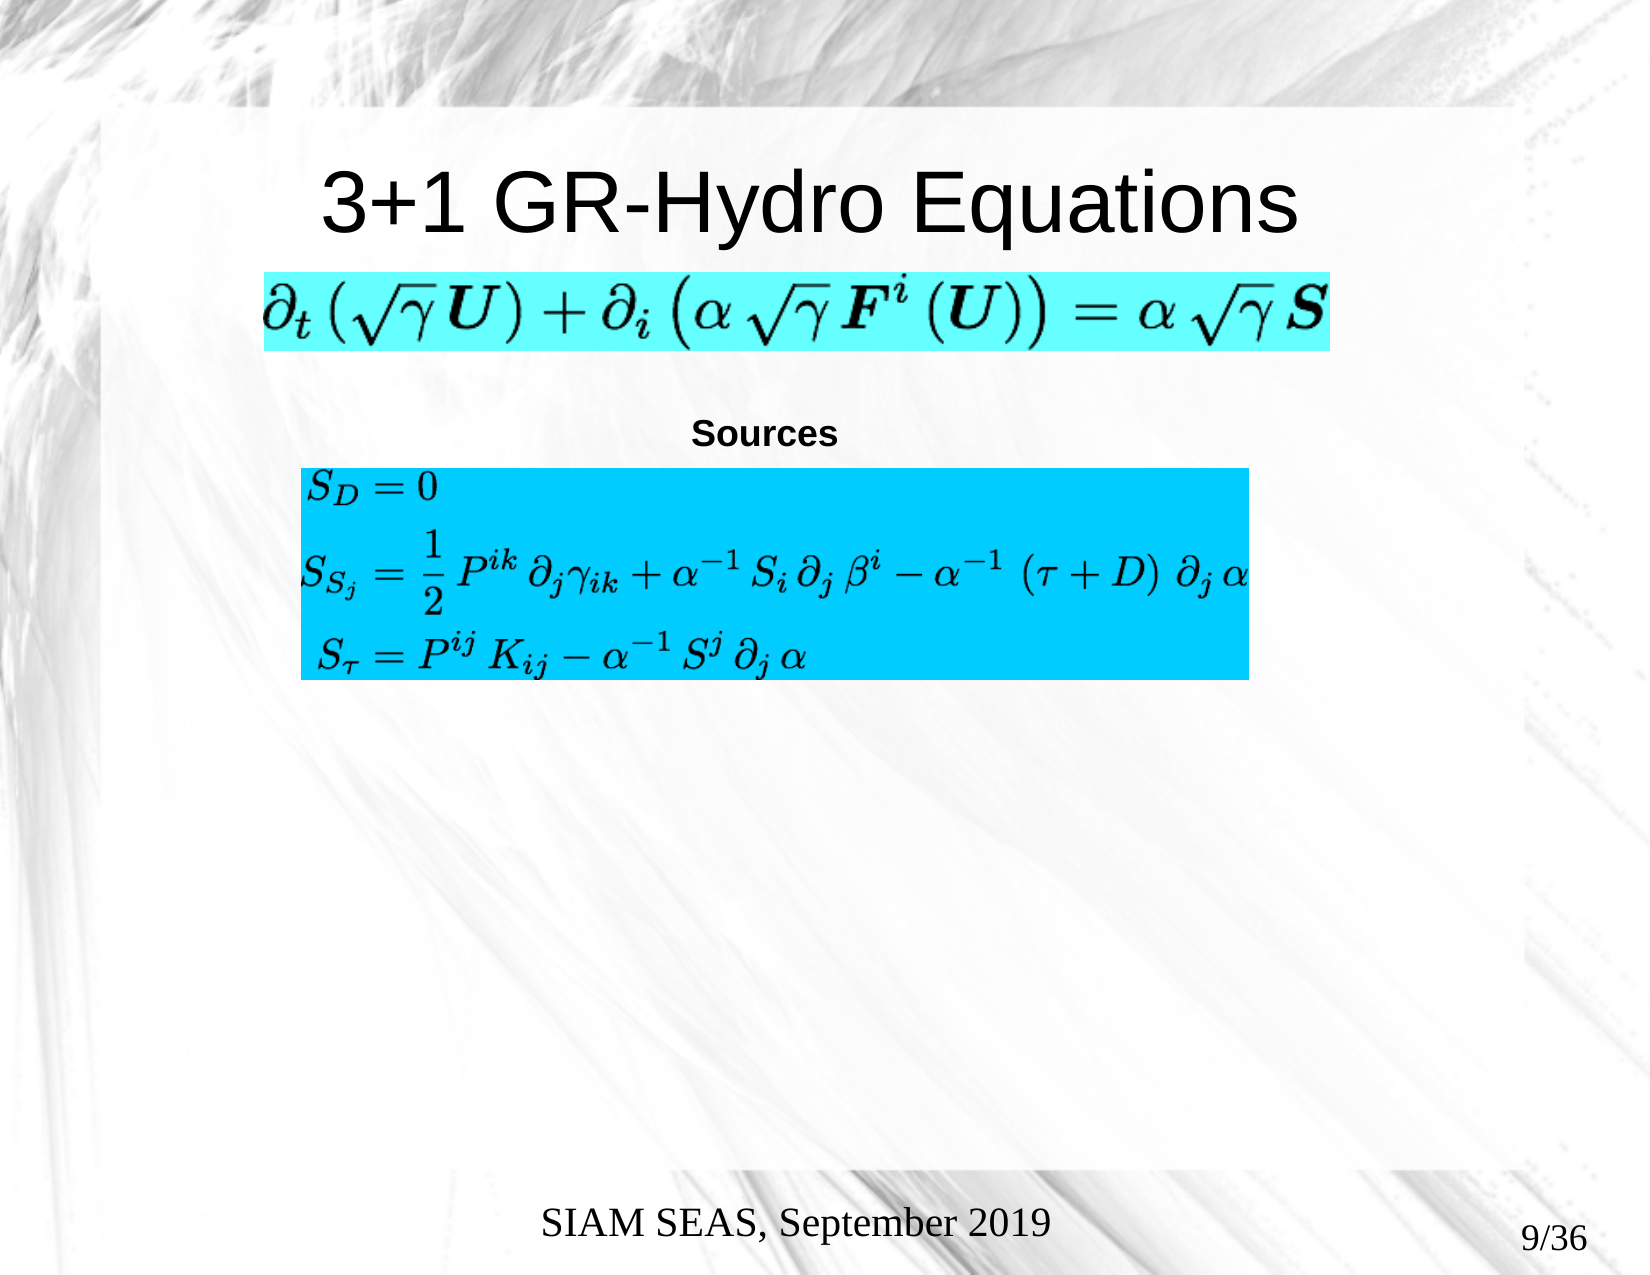

# 3+1 GR-Hydro Equations
Sources
SIAM SEAS, September 2019
9